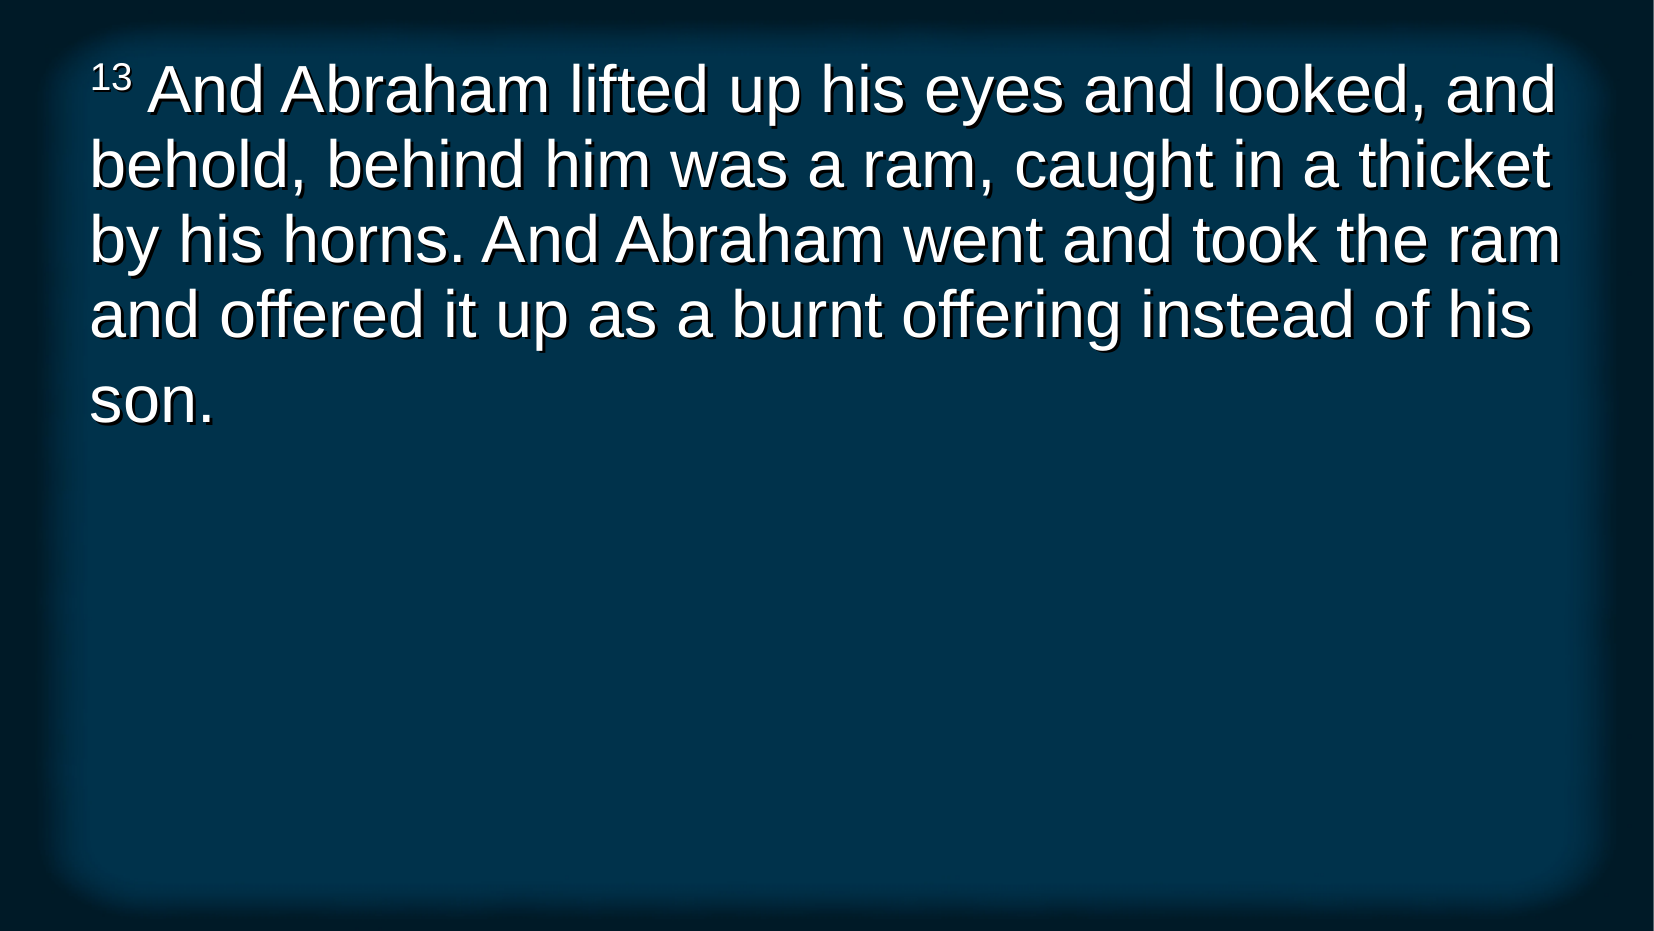

13 And Abraham lifted up his eyes and looked, and behold, behind him was a ram, caught in a thicket by his horns. And Abraham went and took the ram and offered it up as a burnt offering instead of his son.